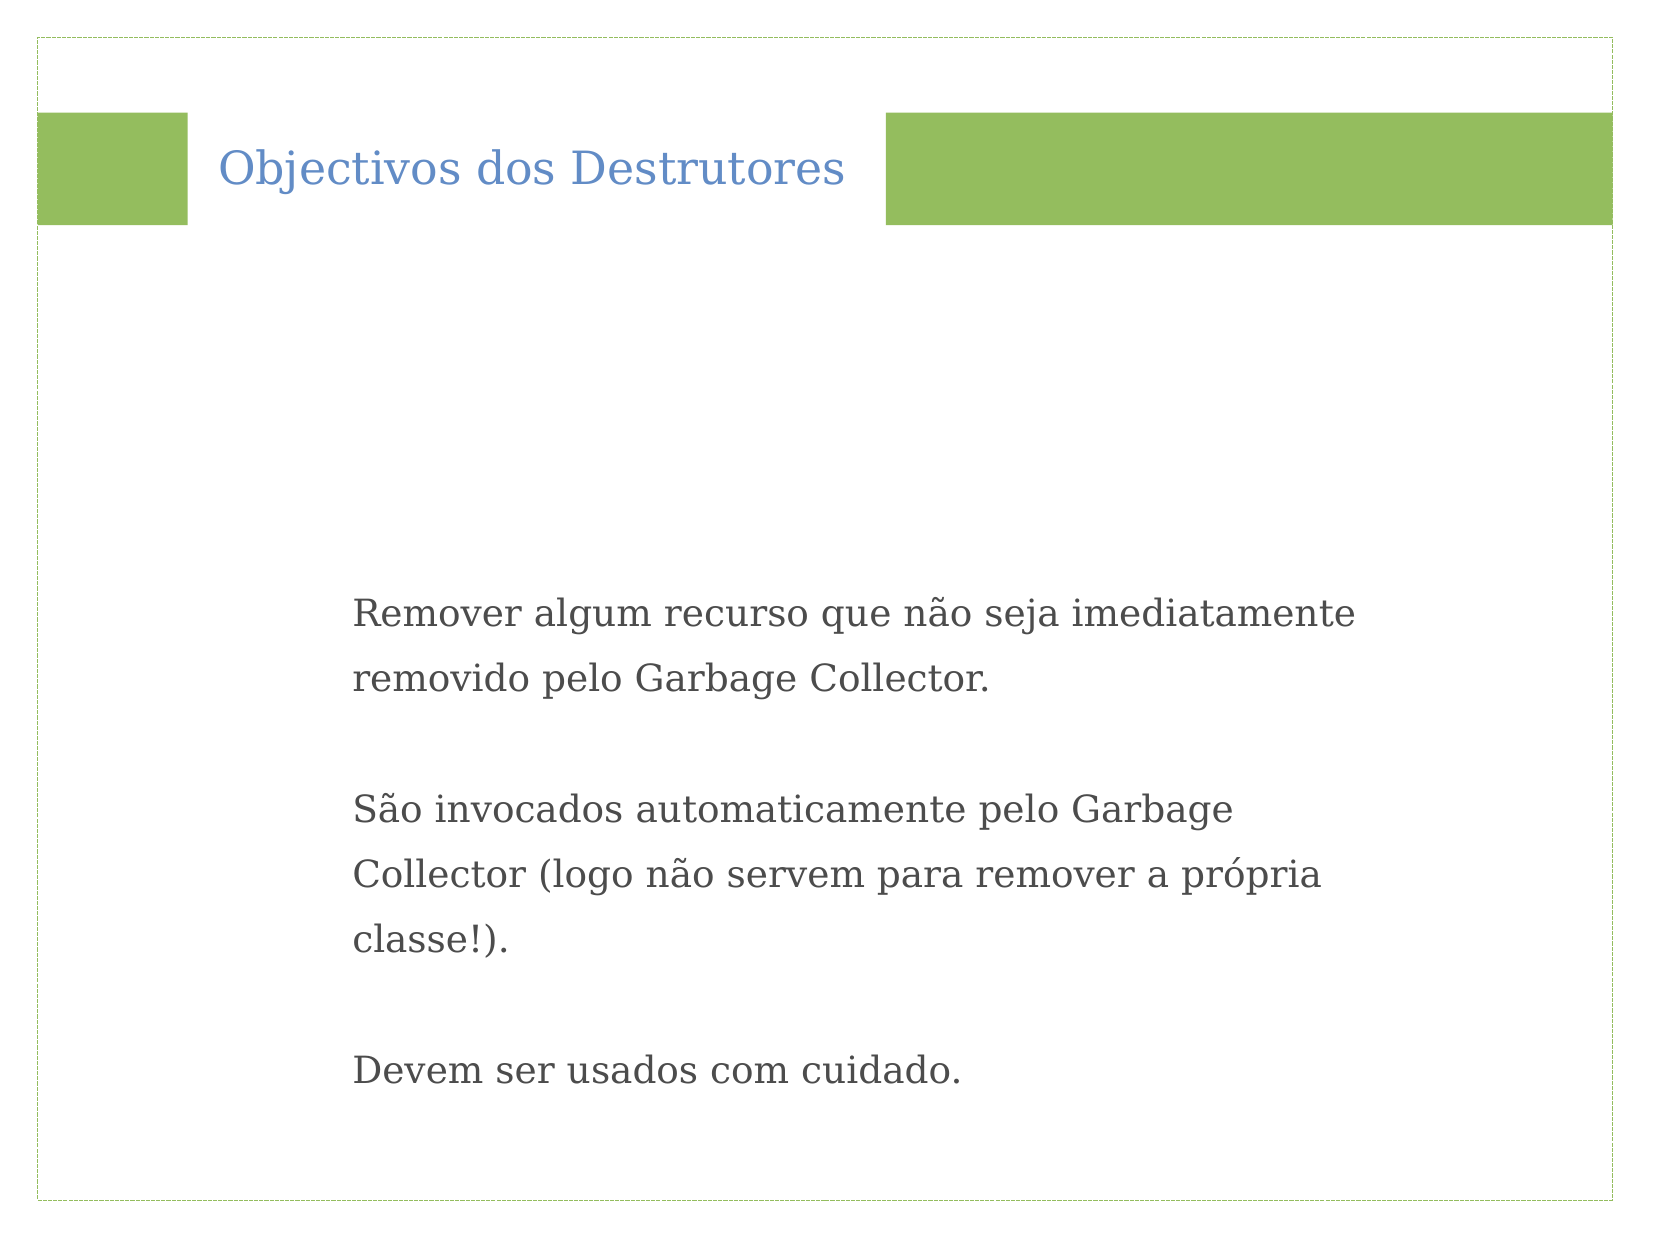

Objectivos dos Destrutores
Remover algum recurso que não seja imediatamente removido pelo Garbage Collector.
São invocados automaticamente pelo Garbage Collector (logo não servem para remover a própria classe!).
Devem ser usados com cuidado.